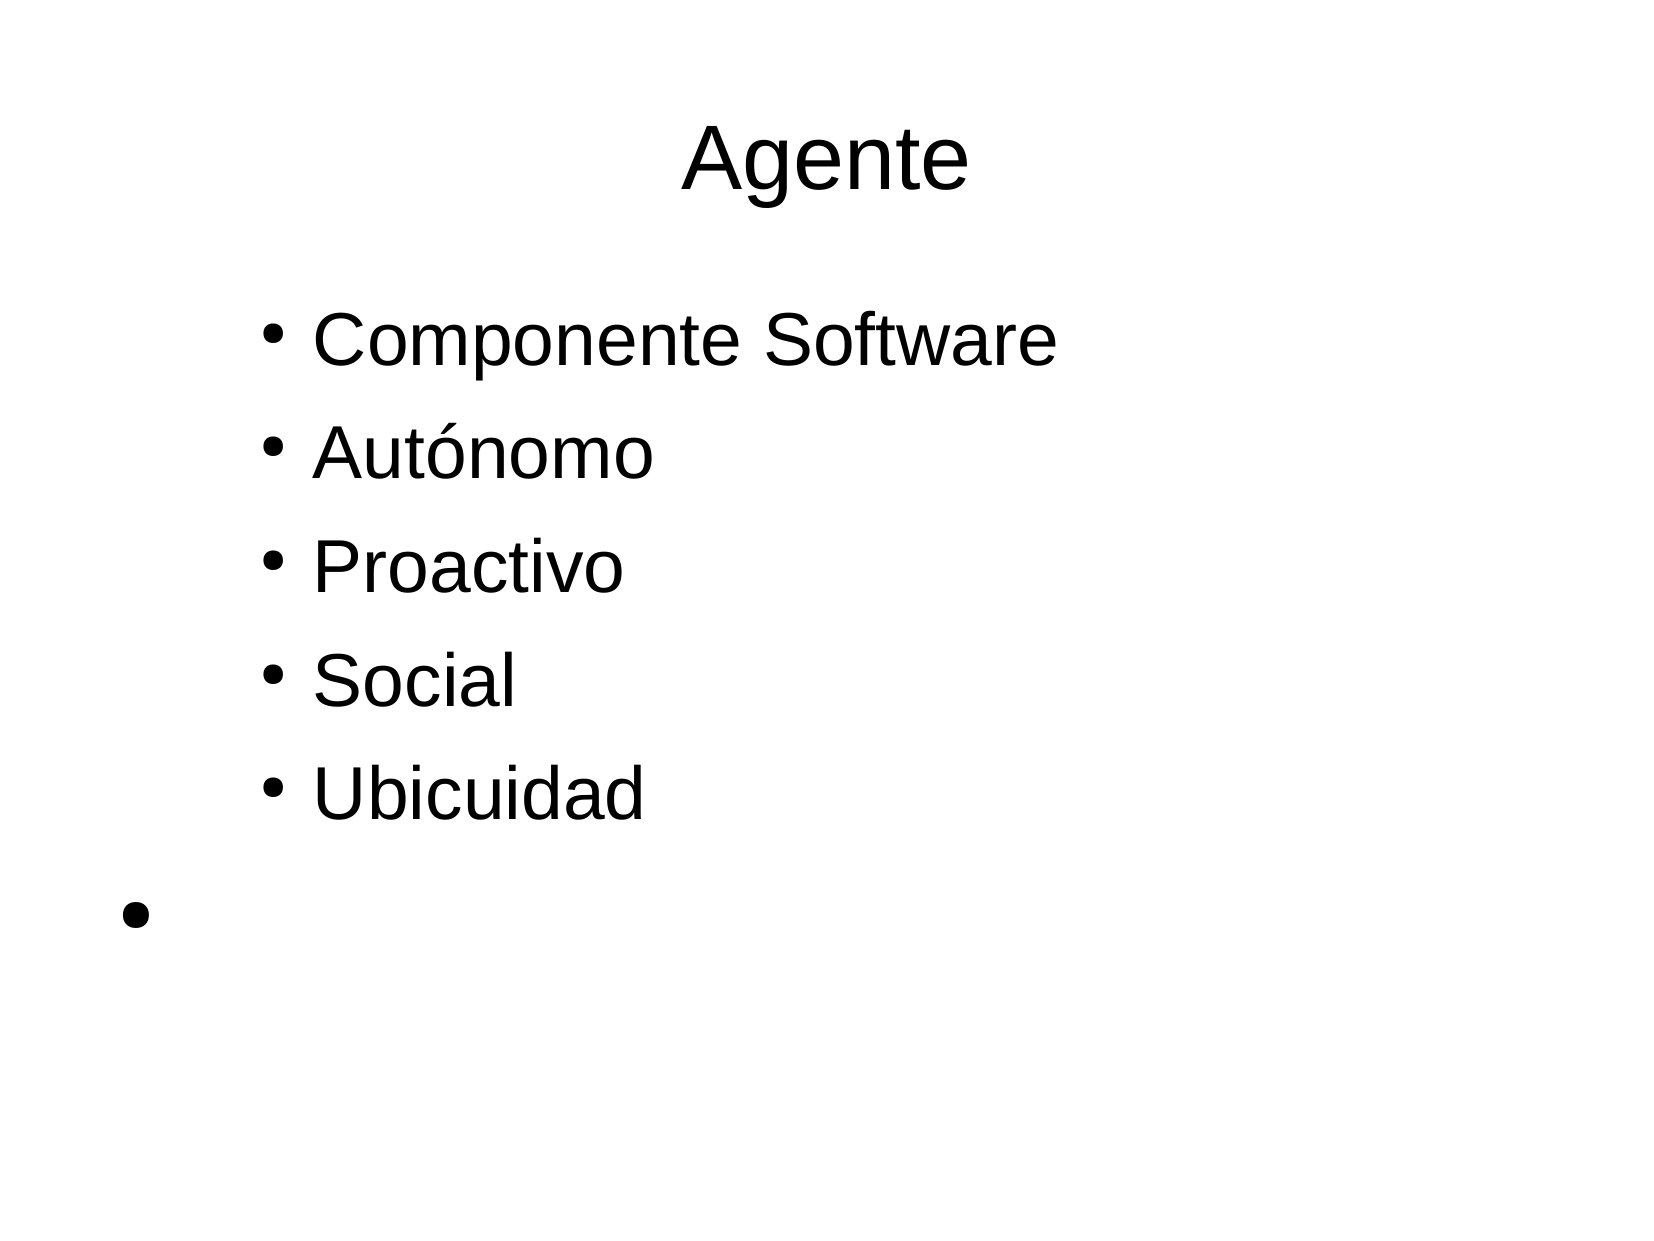

# Agente
Componente Software
Autónomo
Proactivo
Social
Ubicuidad